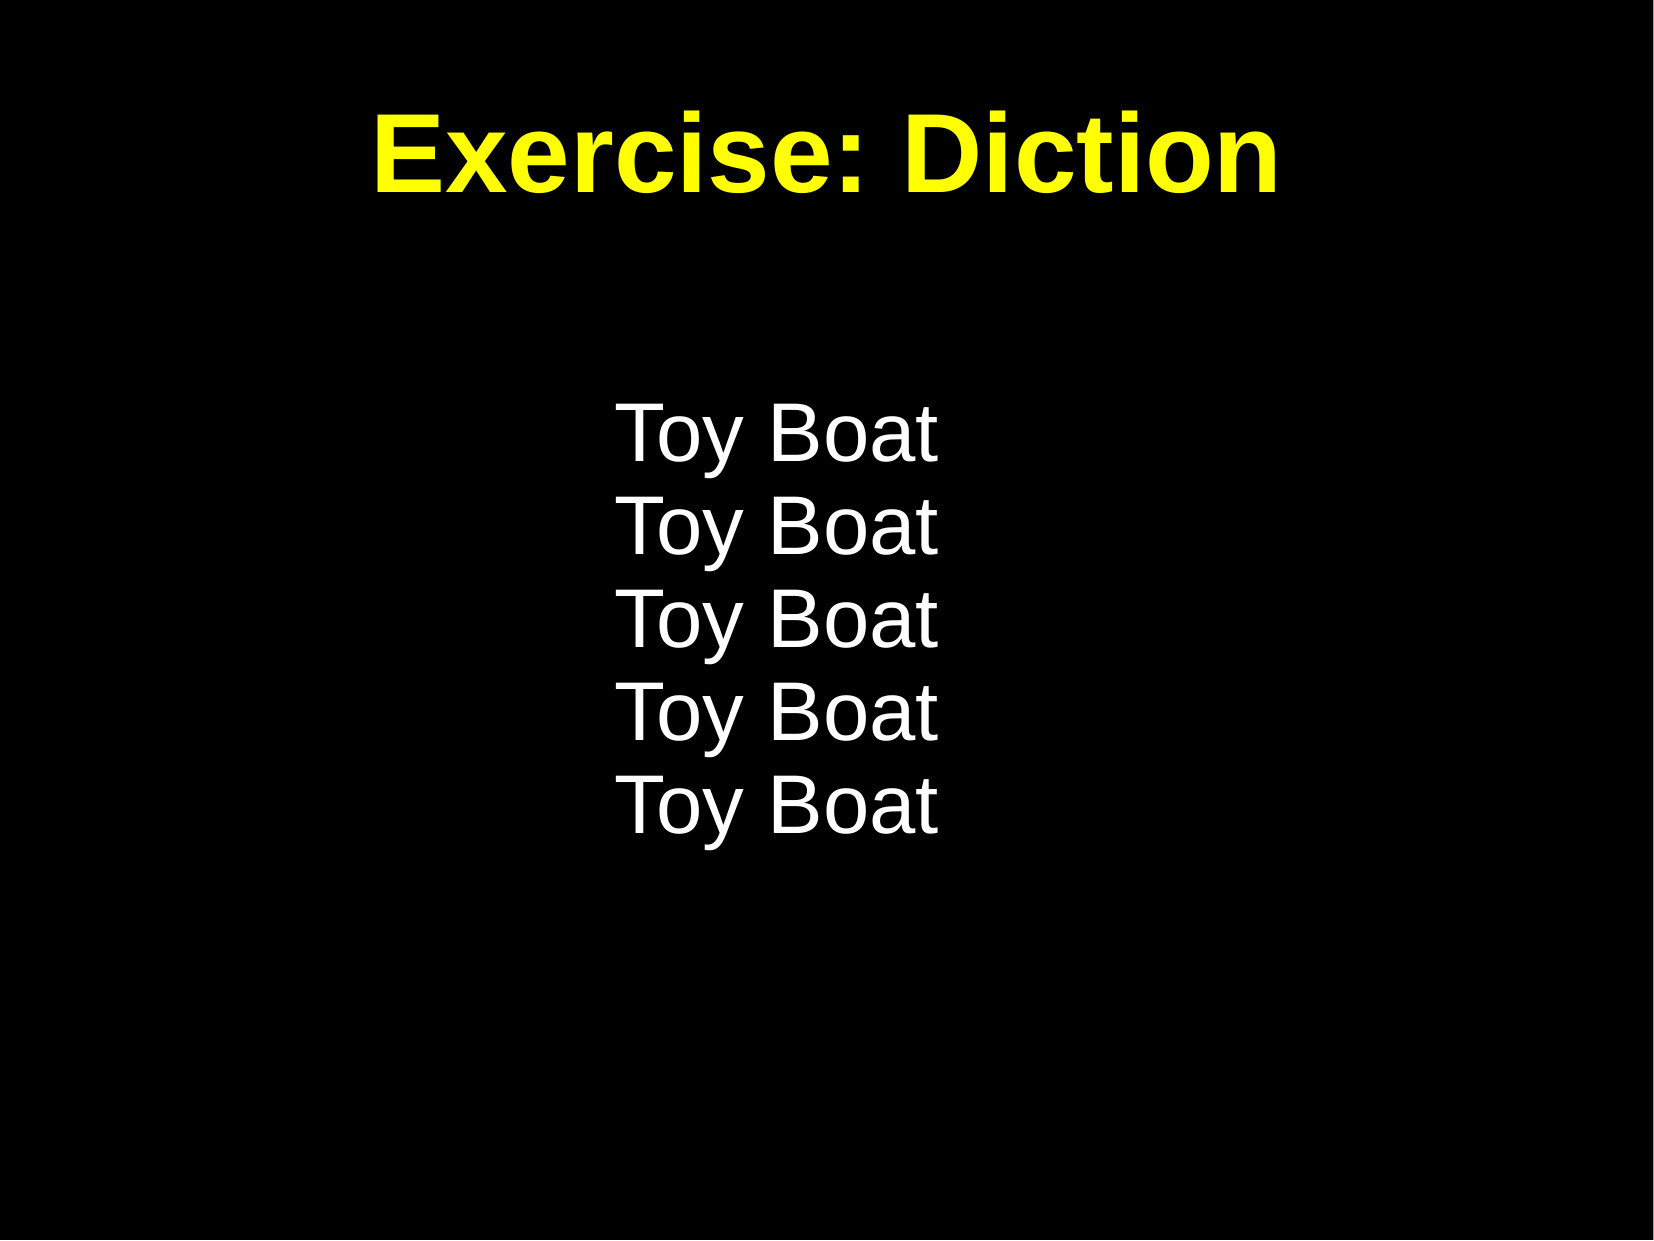

# Exercise: Diction
Toy Boat
Toy Boat
Toy Boat
Toy Boat
Toy Boat